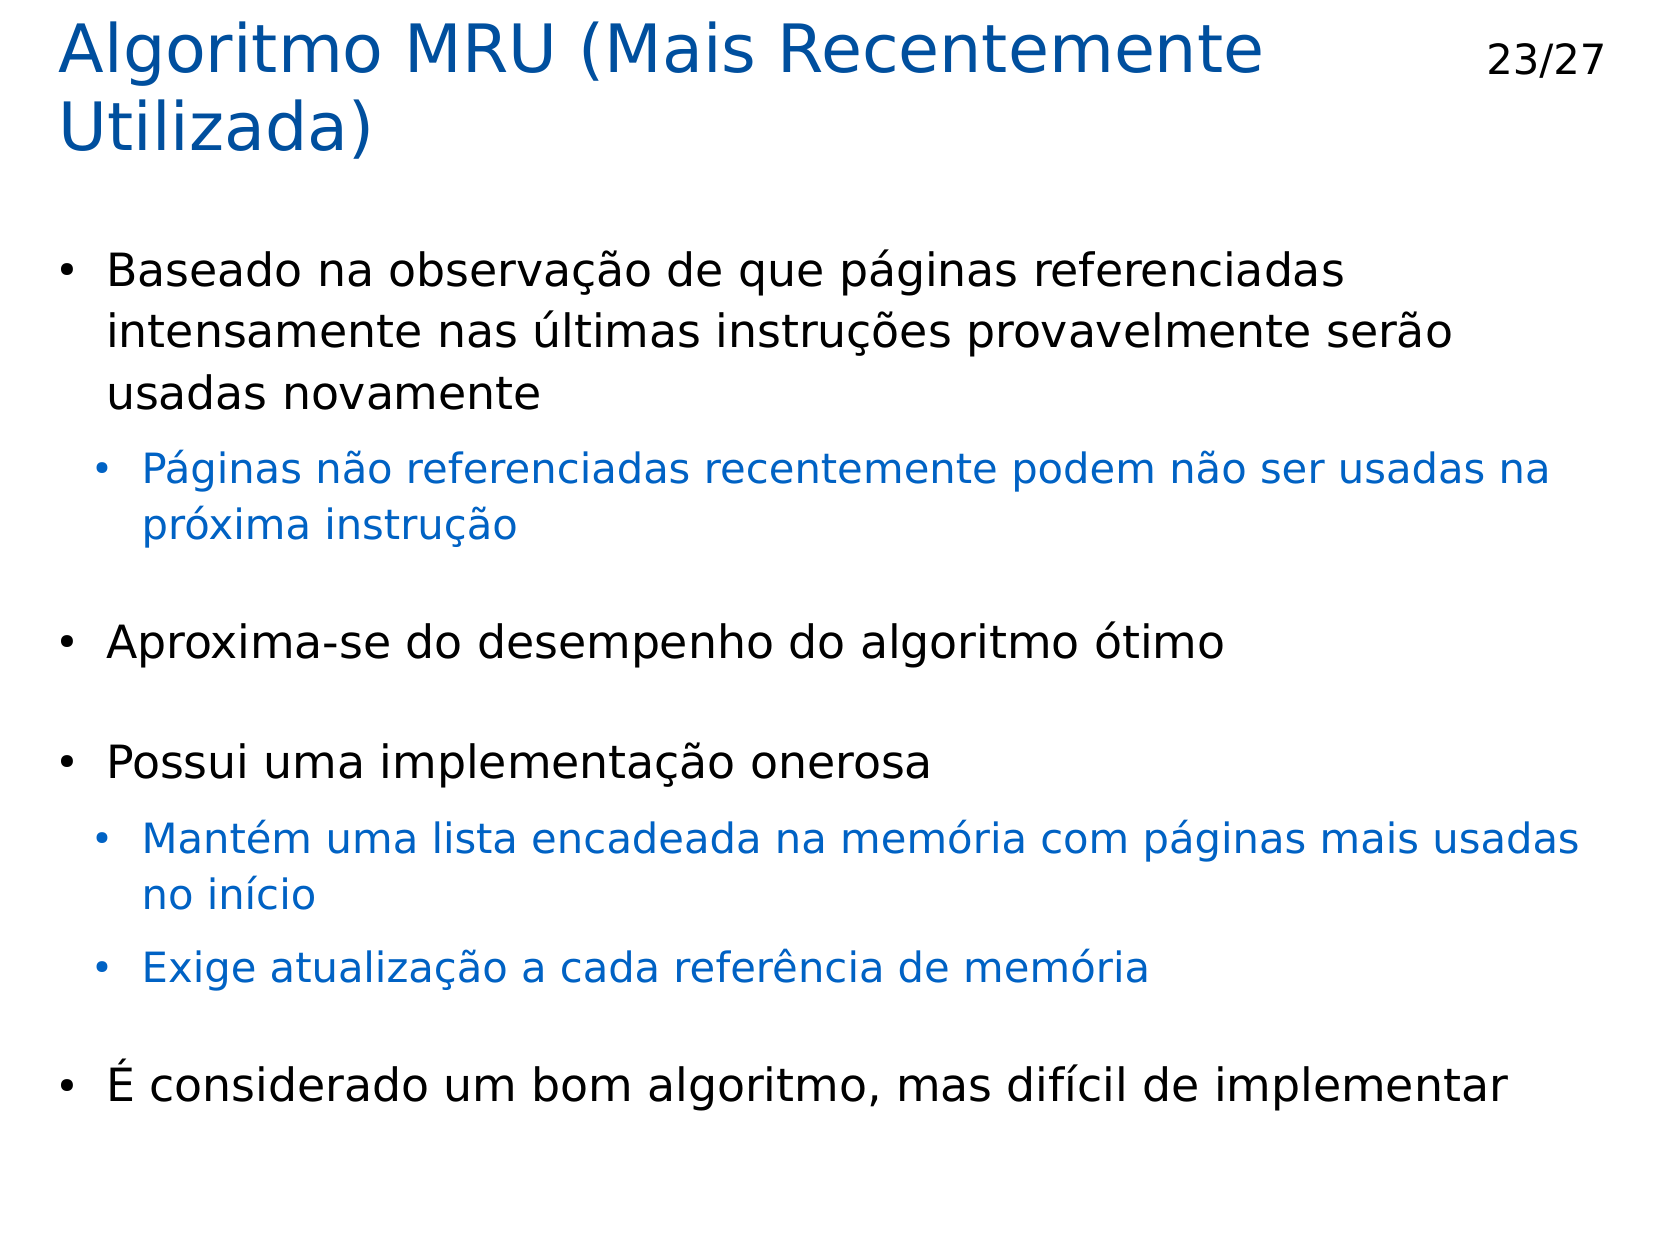

# Algoritmo MRU (Mais Recentemente Utilizada)
23
Baseado na observação de que páginas referenciadas intensamente nas últimas instruções provavelmente serão usadas novamente
Páginas não referenciadas recentemente podem não ser usadas na próxima instrução
Aproxima-se do desempenho do algoritmo ótimo
Possui uma implementação onerosa
Mantém uma lista encadeada na memória com páginas mais usadas no início
Exige atualização a cada referência de memória
É considerado um bom algoritmo, mas difícil de implementar